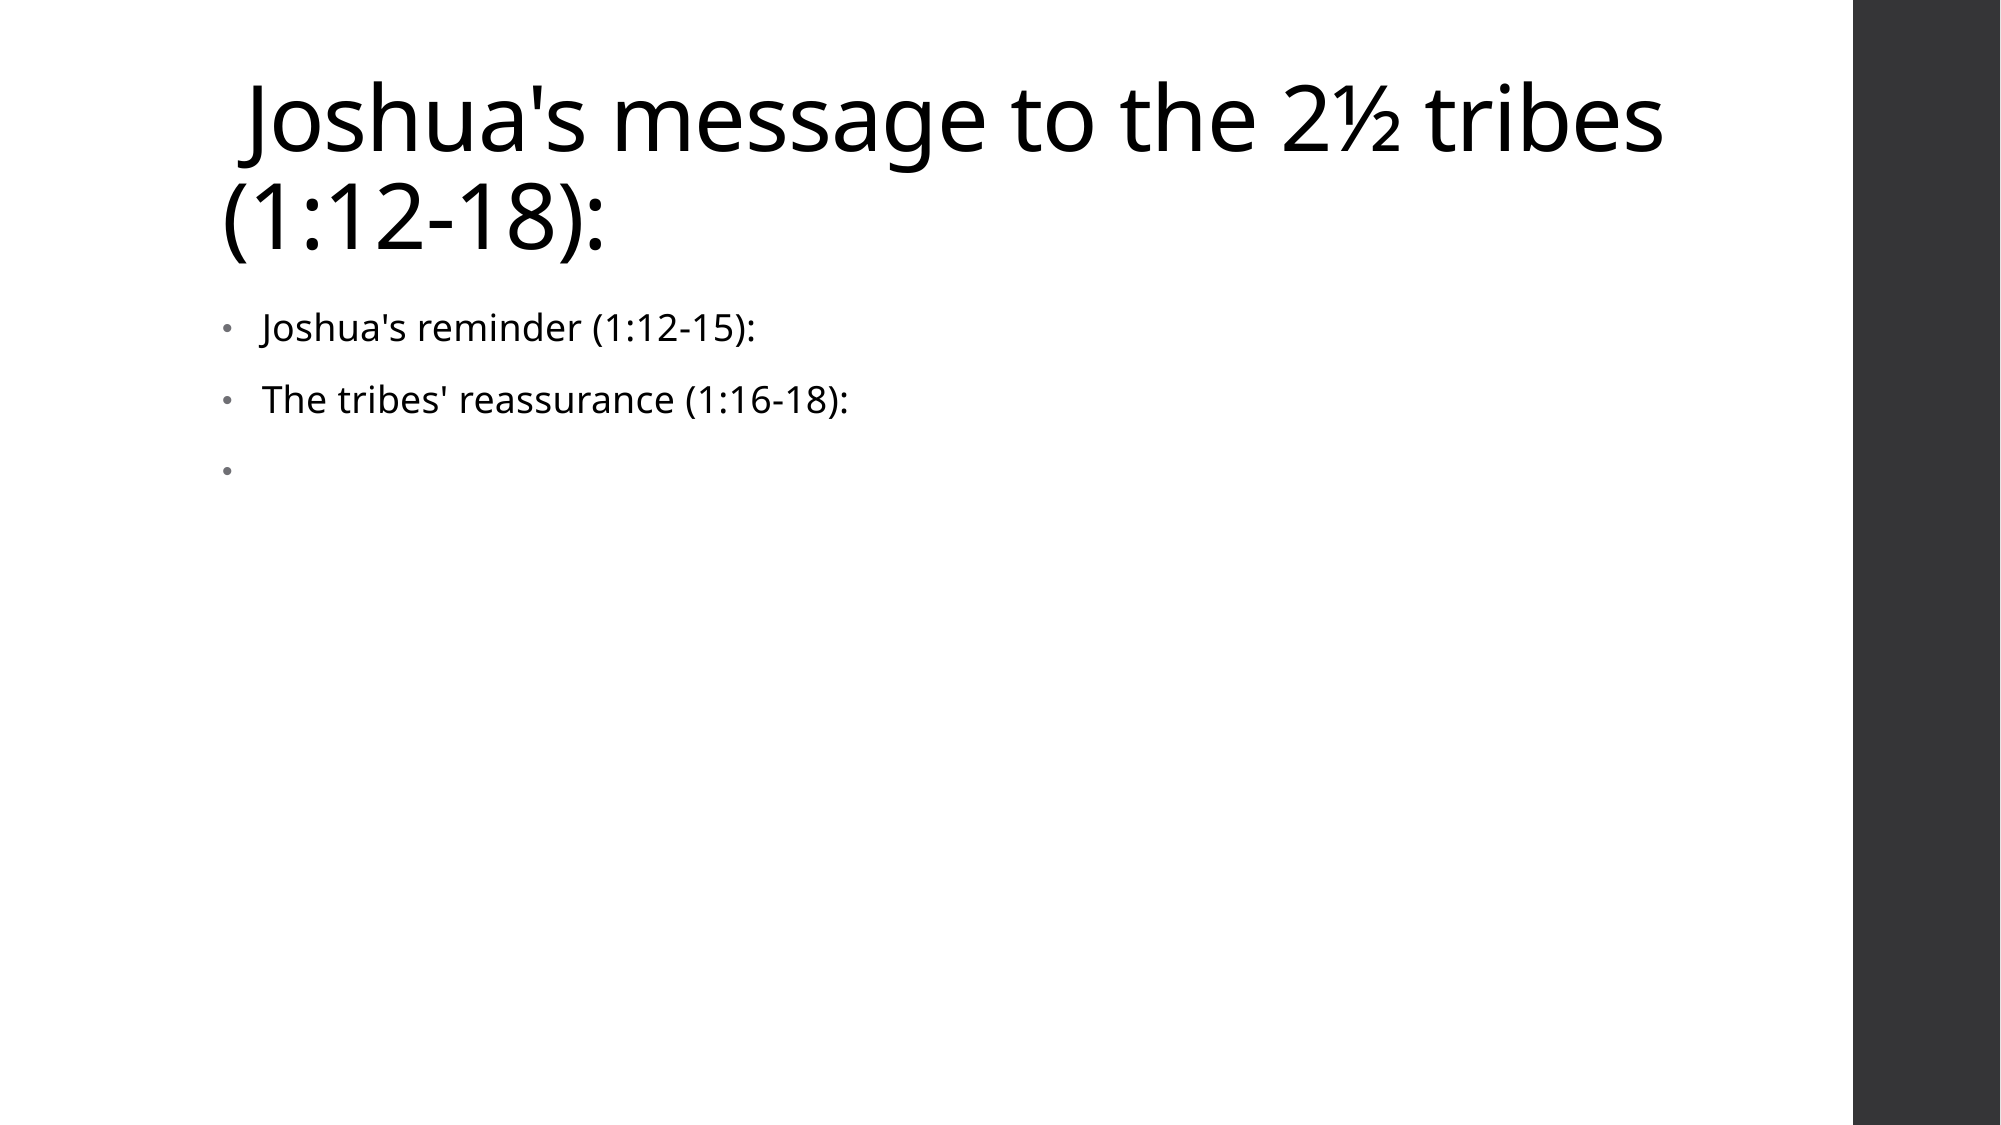

# Joshua's message to the 2½ tribes (1:12-18):
 Joshua's reminder (1:12-15):
 The tribes' reassurance (1:16-18):